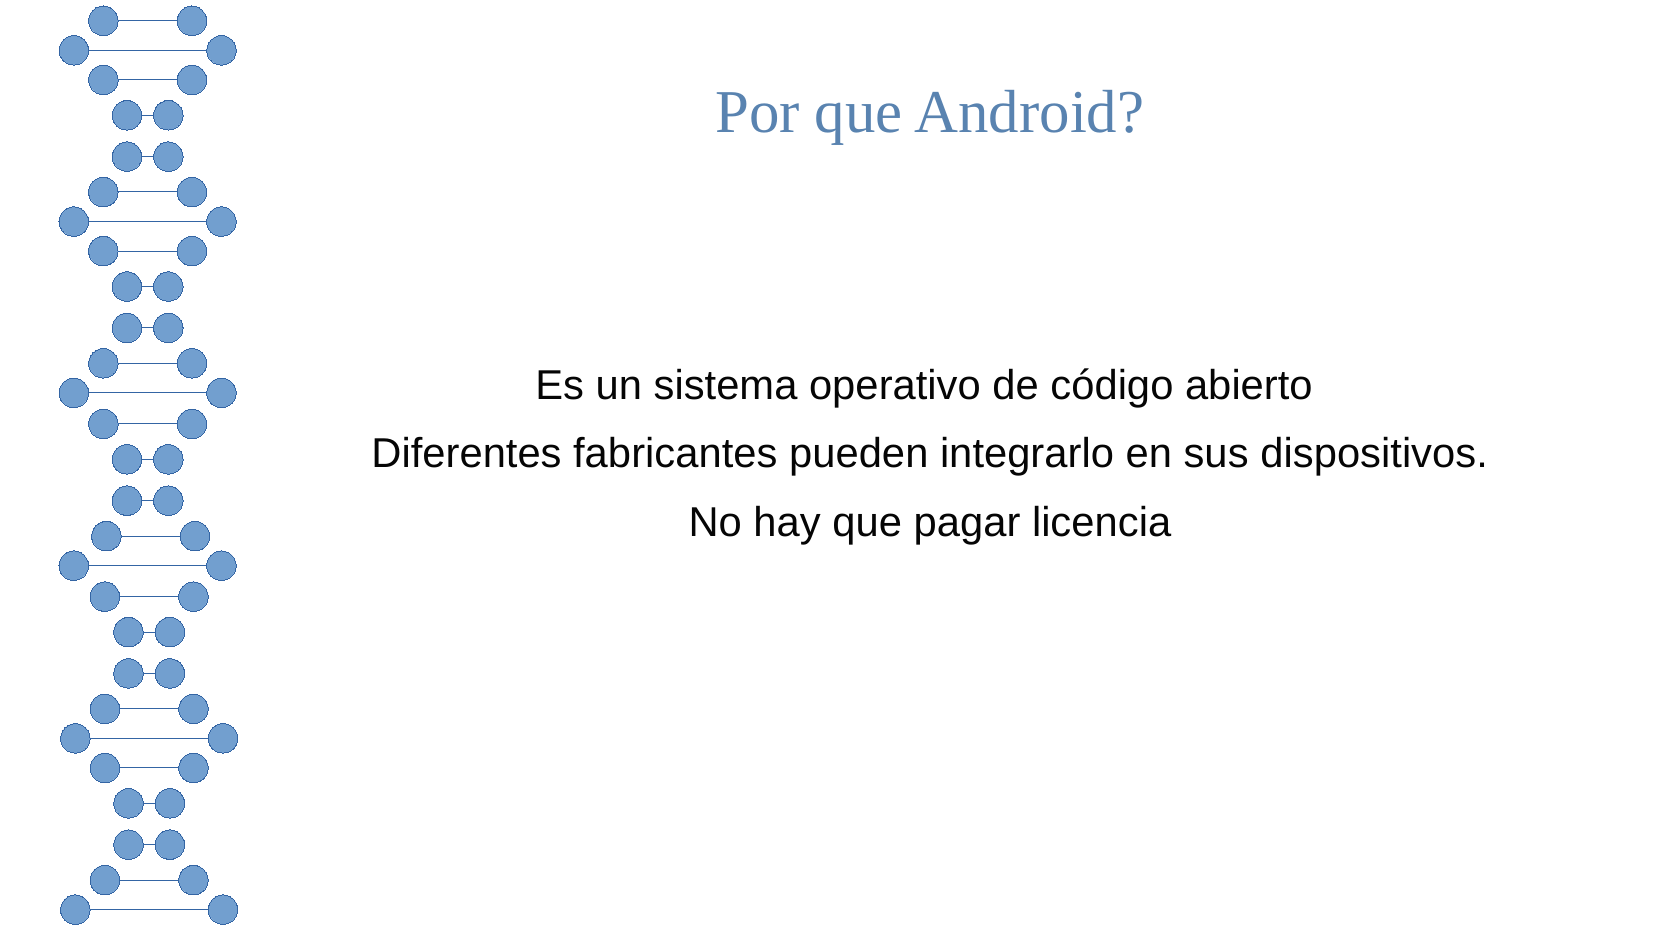

# Por que Android?
Es un sistema operativo de código abierto
Diferentes fabricantes pueden integrarlo en sus dispositivos.
No hay que pagar licencia